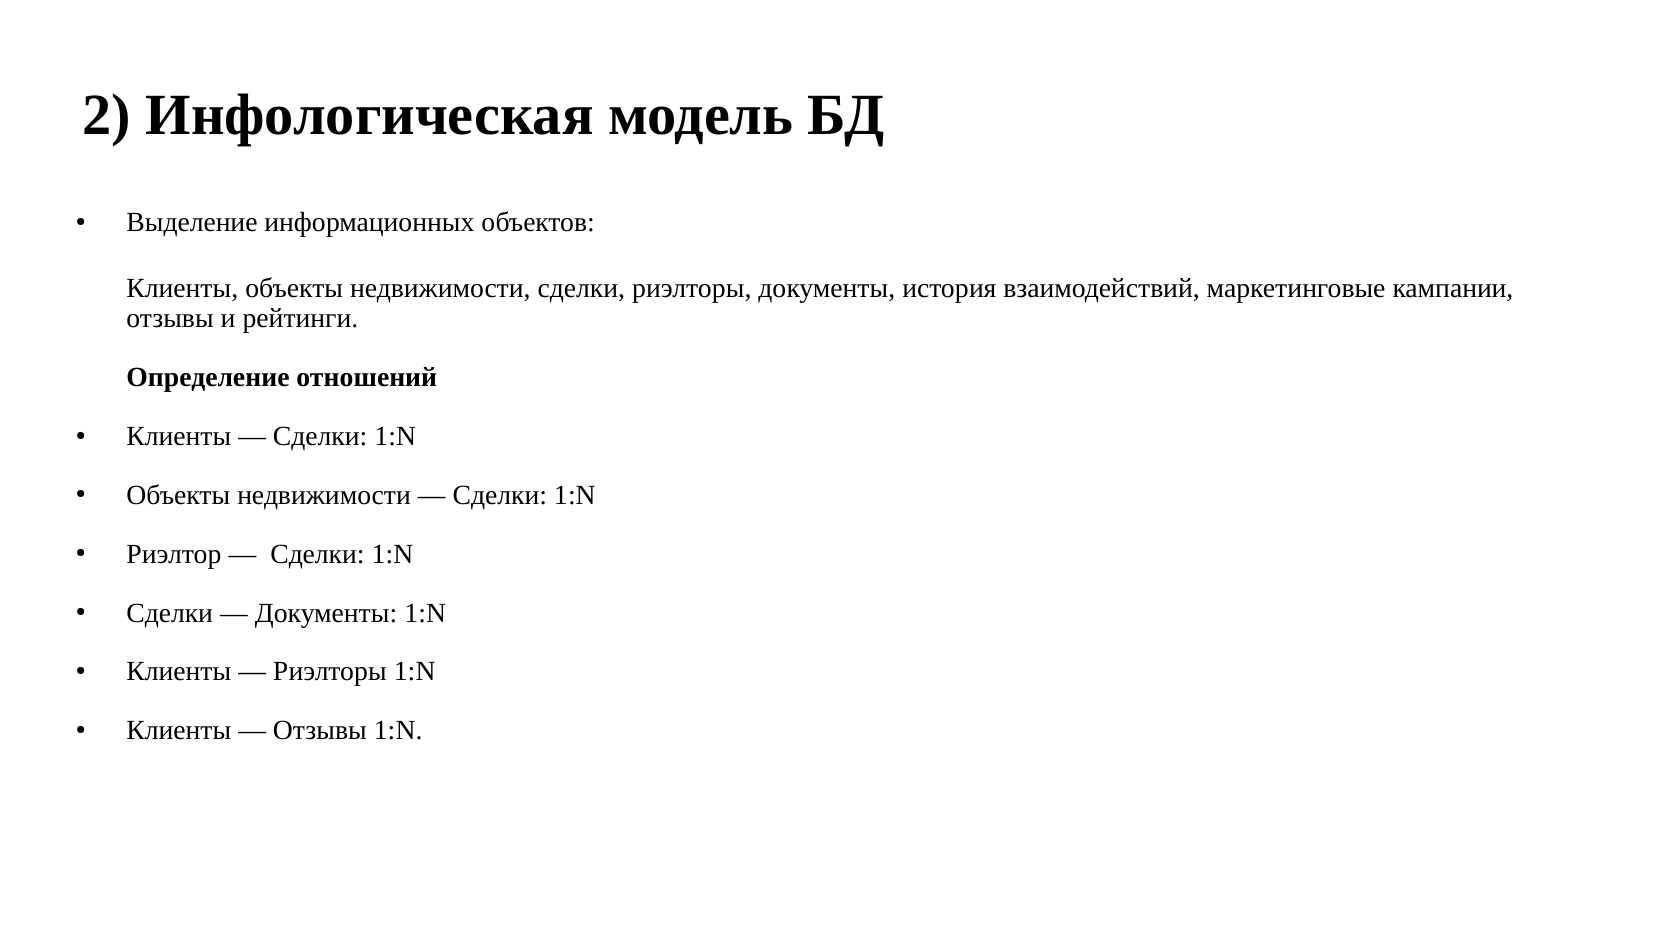

# 2) Инфологическая модель БД
Выделение информационных объектов:
Клиенты, объекты недвижимости, сделки, риэлторы, документы, история взаимодействий, маркетинговые кампании, отзывы и рейтинги.
Определение отношений
Клиенты — Сделки: 1:N
Объекты недвижимости — Сделки: 1:N
Риэлтор — Сделки: 1:N
Сделки — Документы: 1:N
Клиенты — Риэлторы 1:N
Клиенты — Отзывы 1:N.